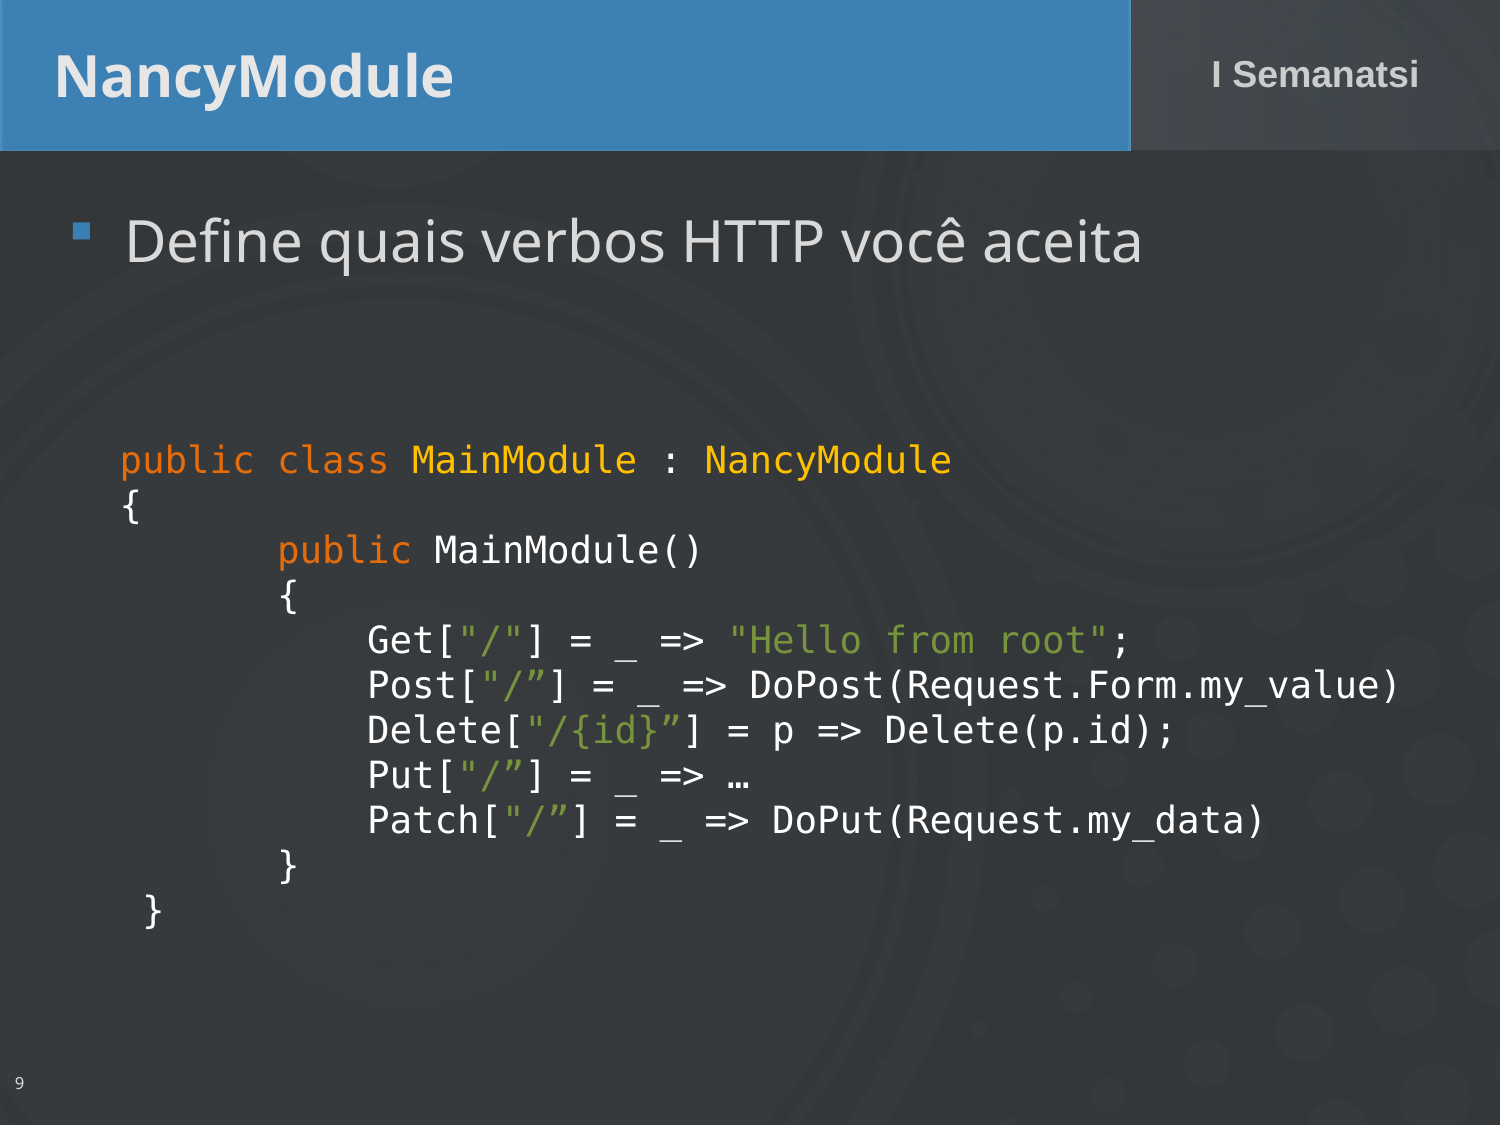

NancyModule
# Define quais verbos HTTP você aceita
 public class MainModule : NancyModule
 {
 public MainModule()
 {
 Get["/"] = _ => "Hello from root";
 Post["/”] = _ => DoPost(Request.Form.my_value)
 Delete["/{id}”] = p => Delete(p.id);
 Put["/”] = _ => …
 Patch["/”] = _ => DoPut(Request.my_data)
 }
 }
9